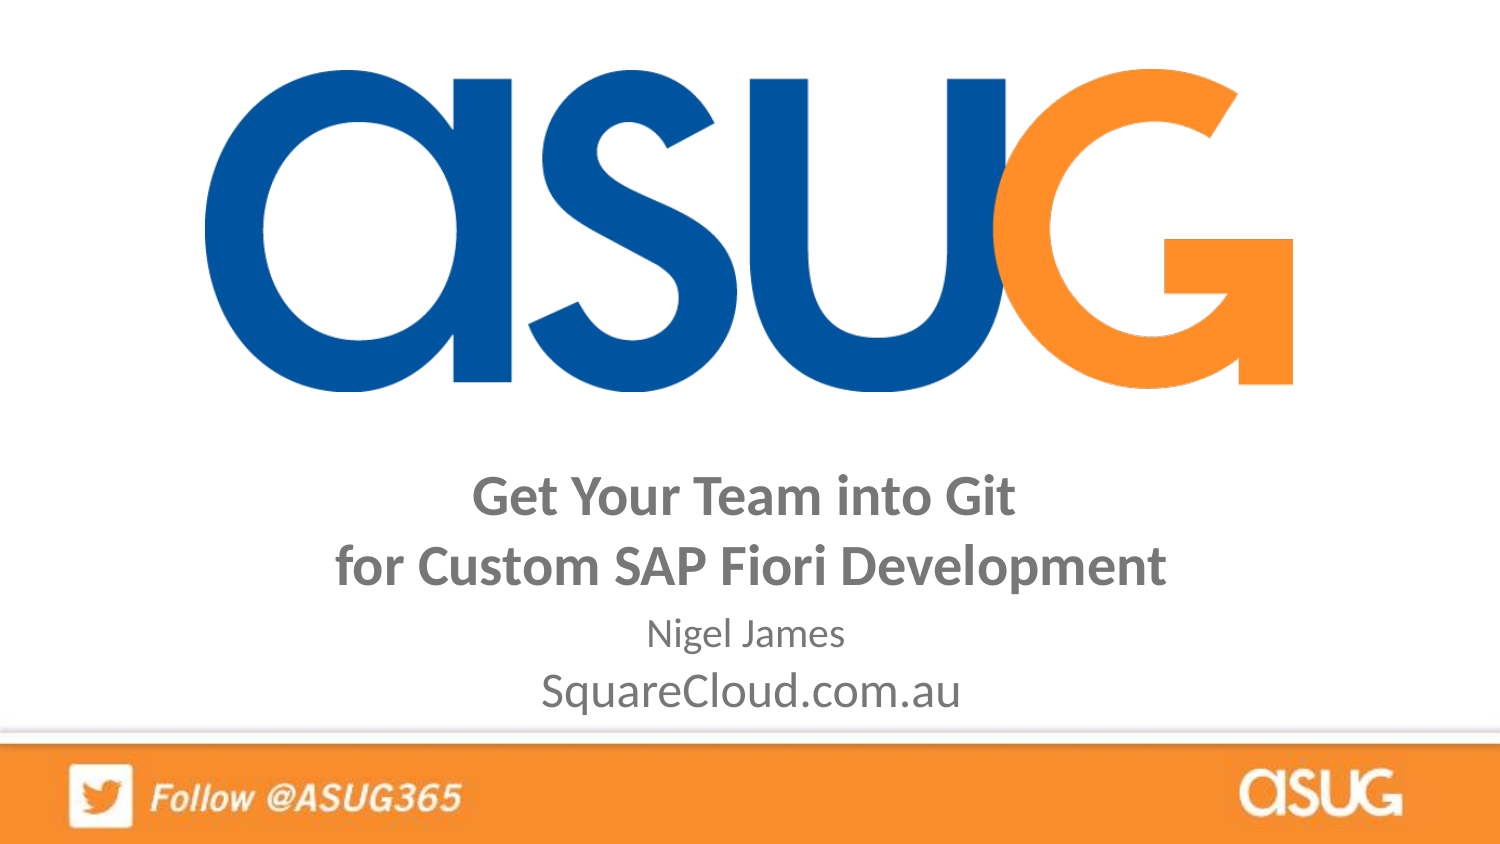

Get Your Team into Git
for Custom SAP Fiori Development
Nigel James
SquareCloud.com.au